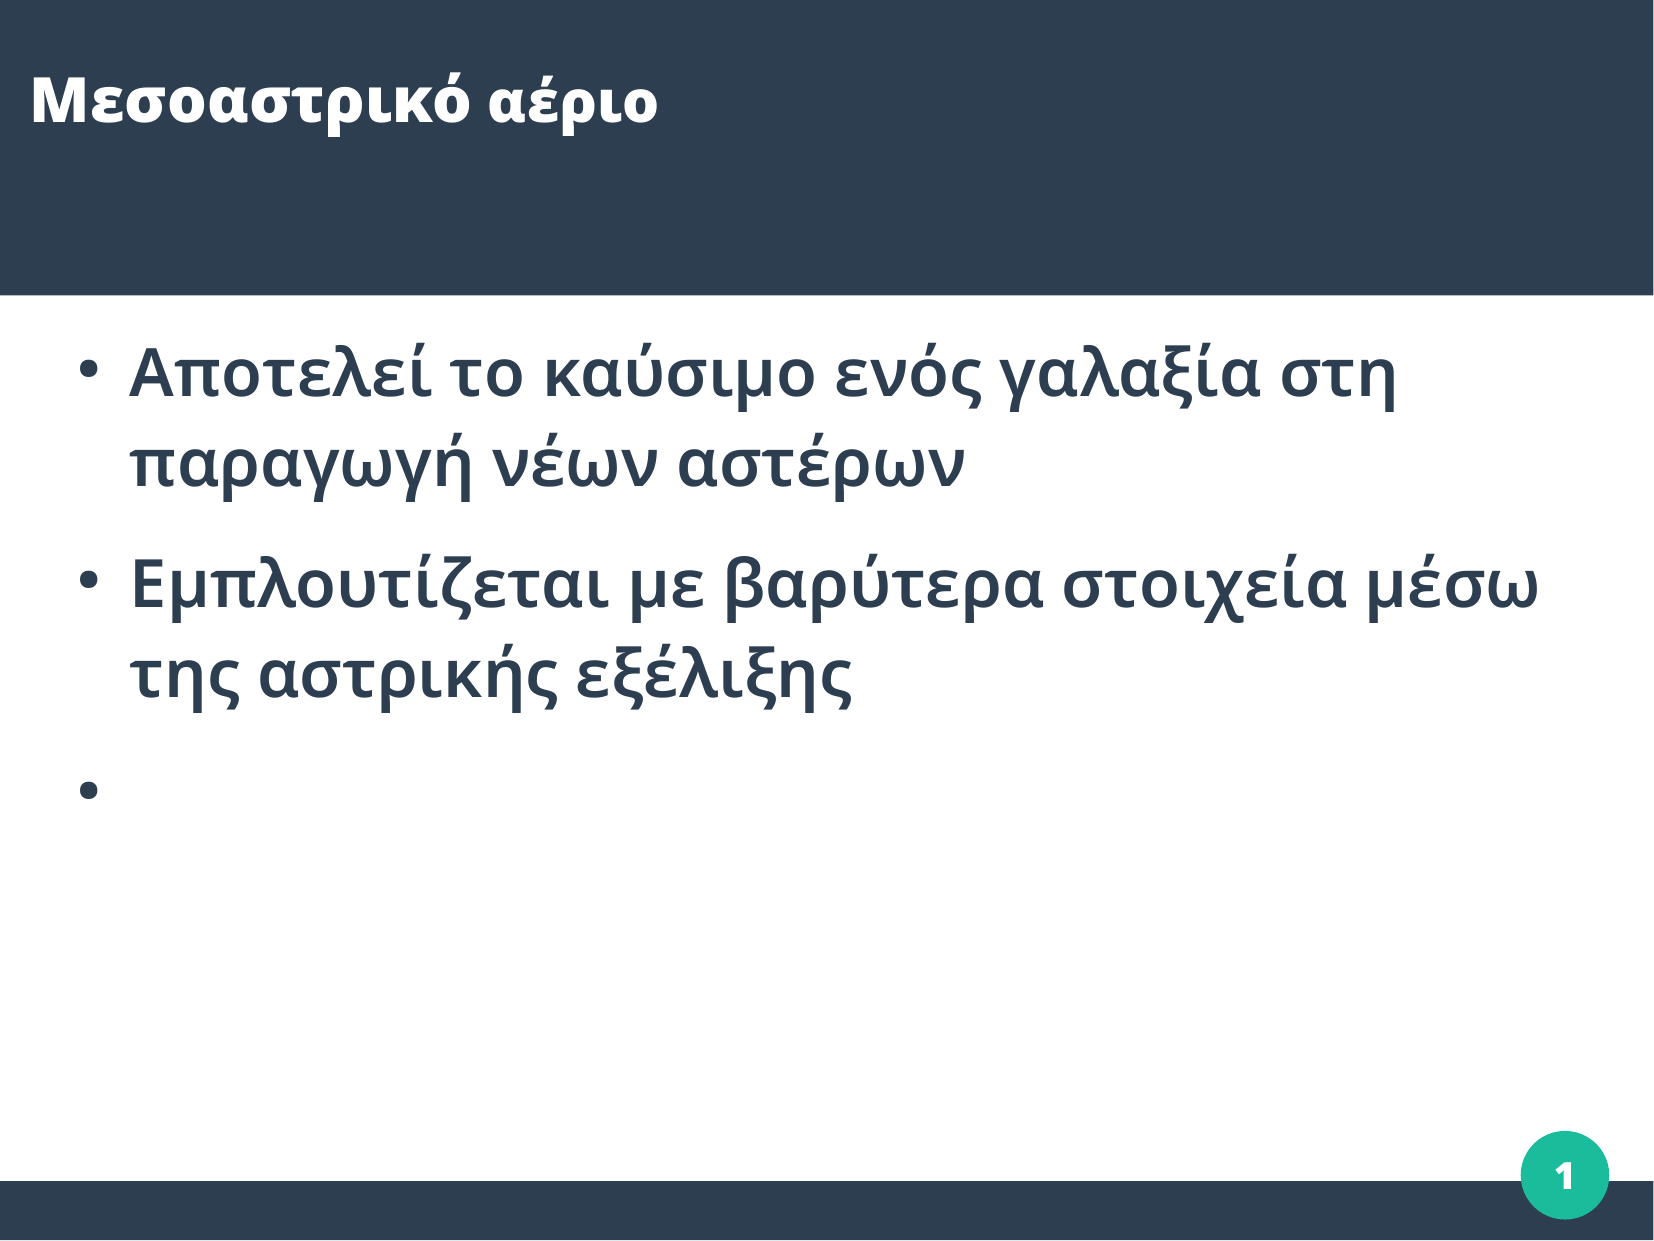

# Μεσοαστρικό αέριο
Αποτελεί το καύσιμο ενός γαλαξία στη παραγωγή νέων αστέρων
Εμπλουτίζεται με βαρύτερα στοιχεία μέσω της αστρικής εξέλιξης
1